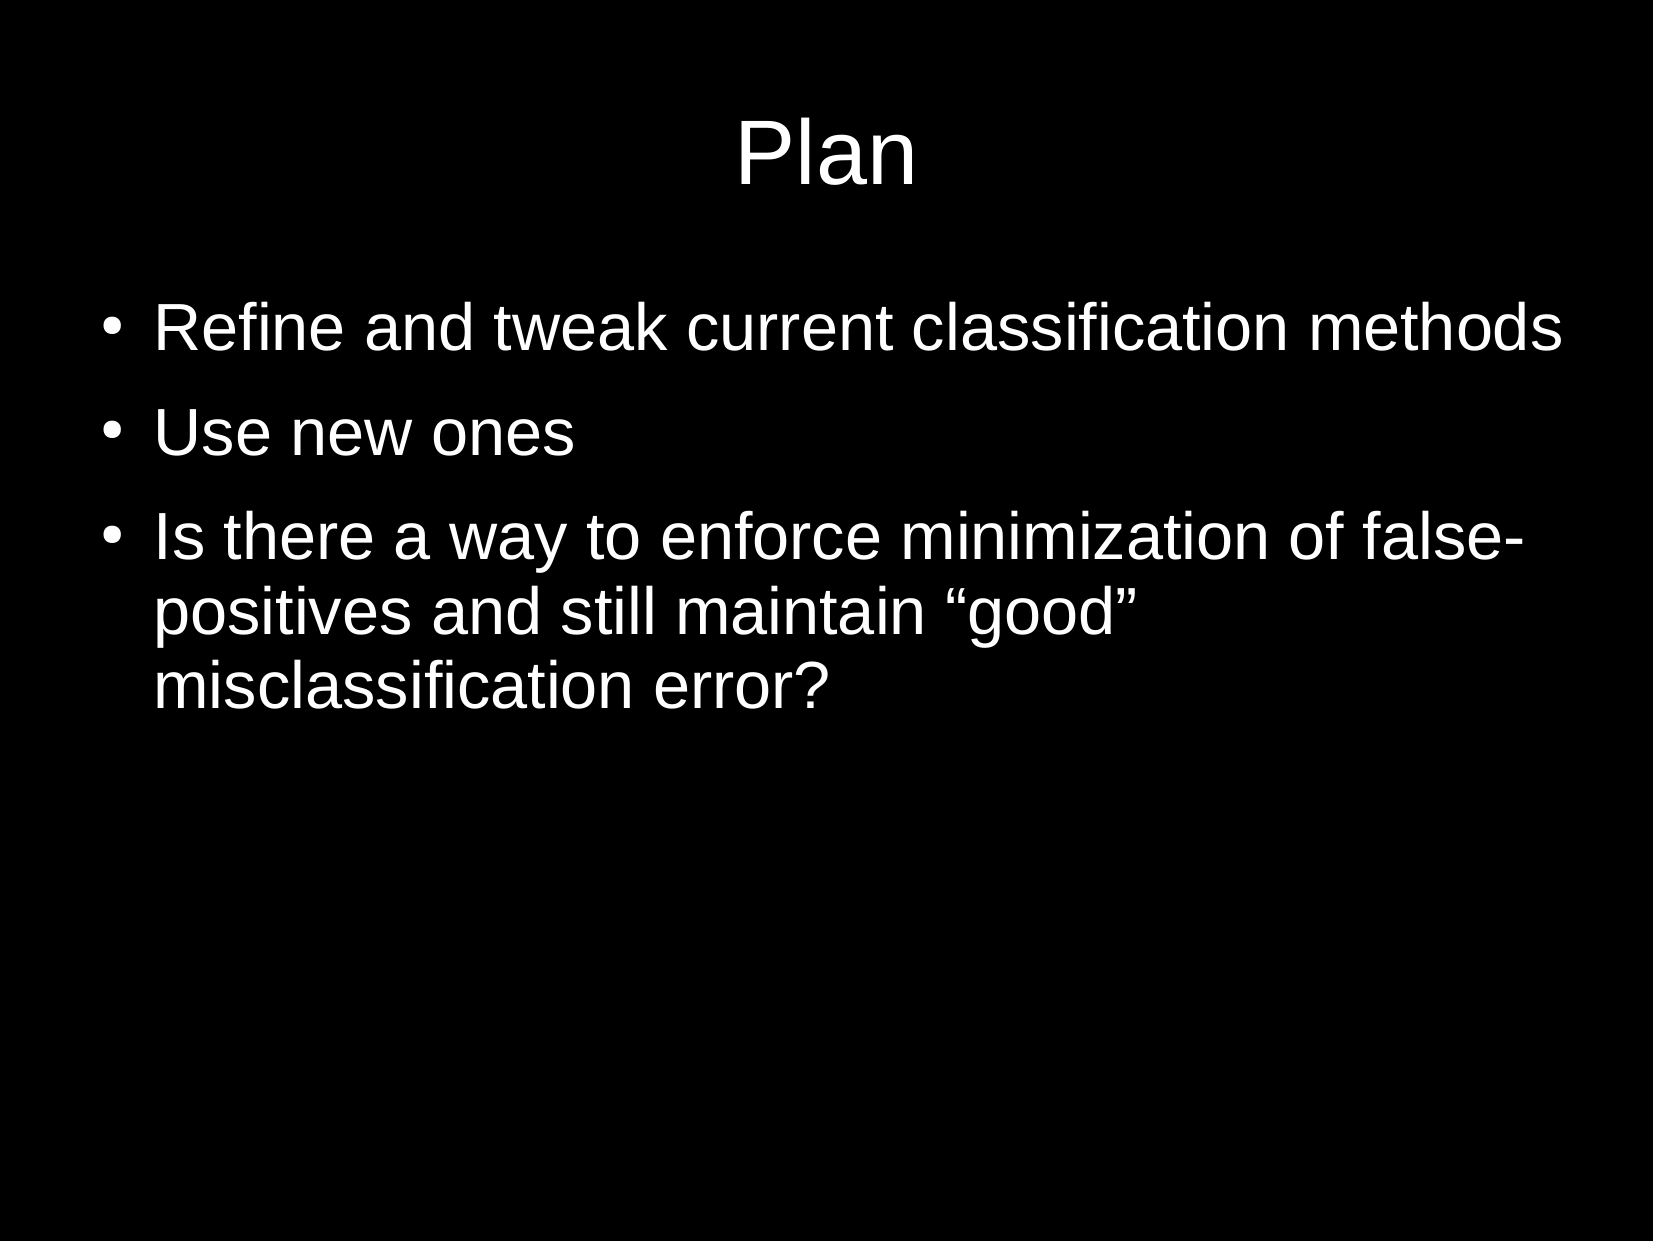

# Plan
Refine and tweak current classification methods
Use new ones
Is there a way to enforce minimization of false-positives and still maintain “good” misclassification error?